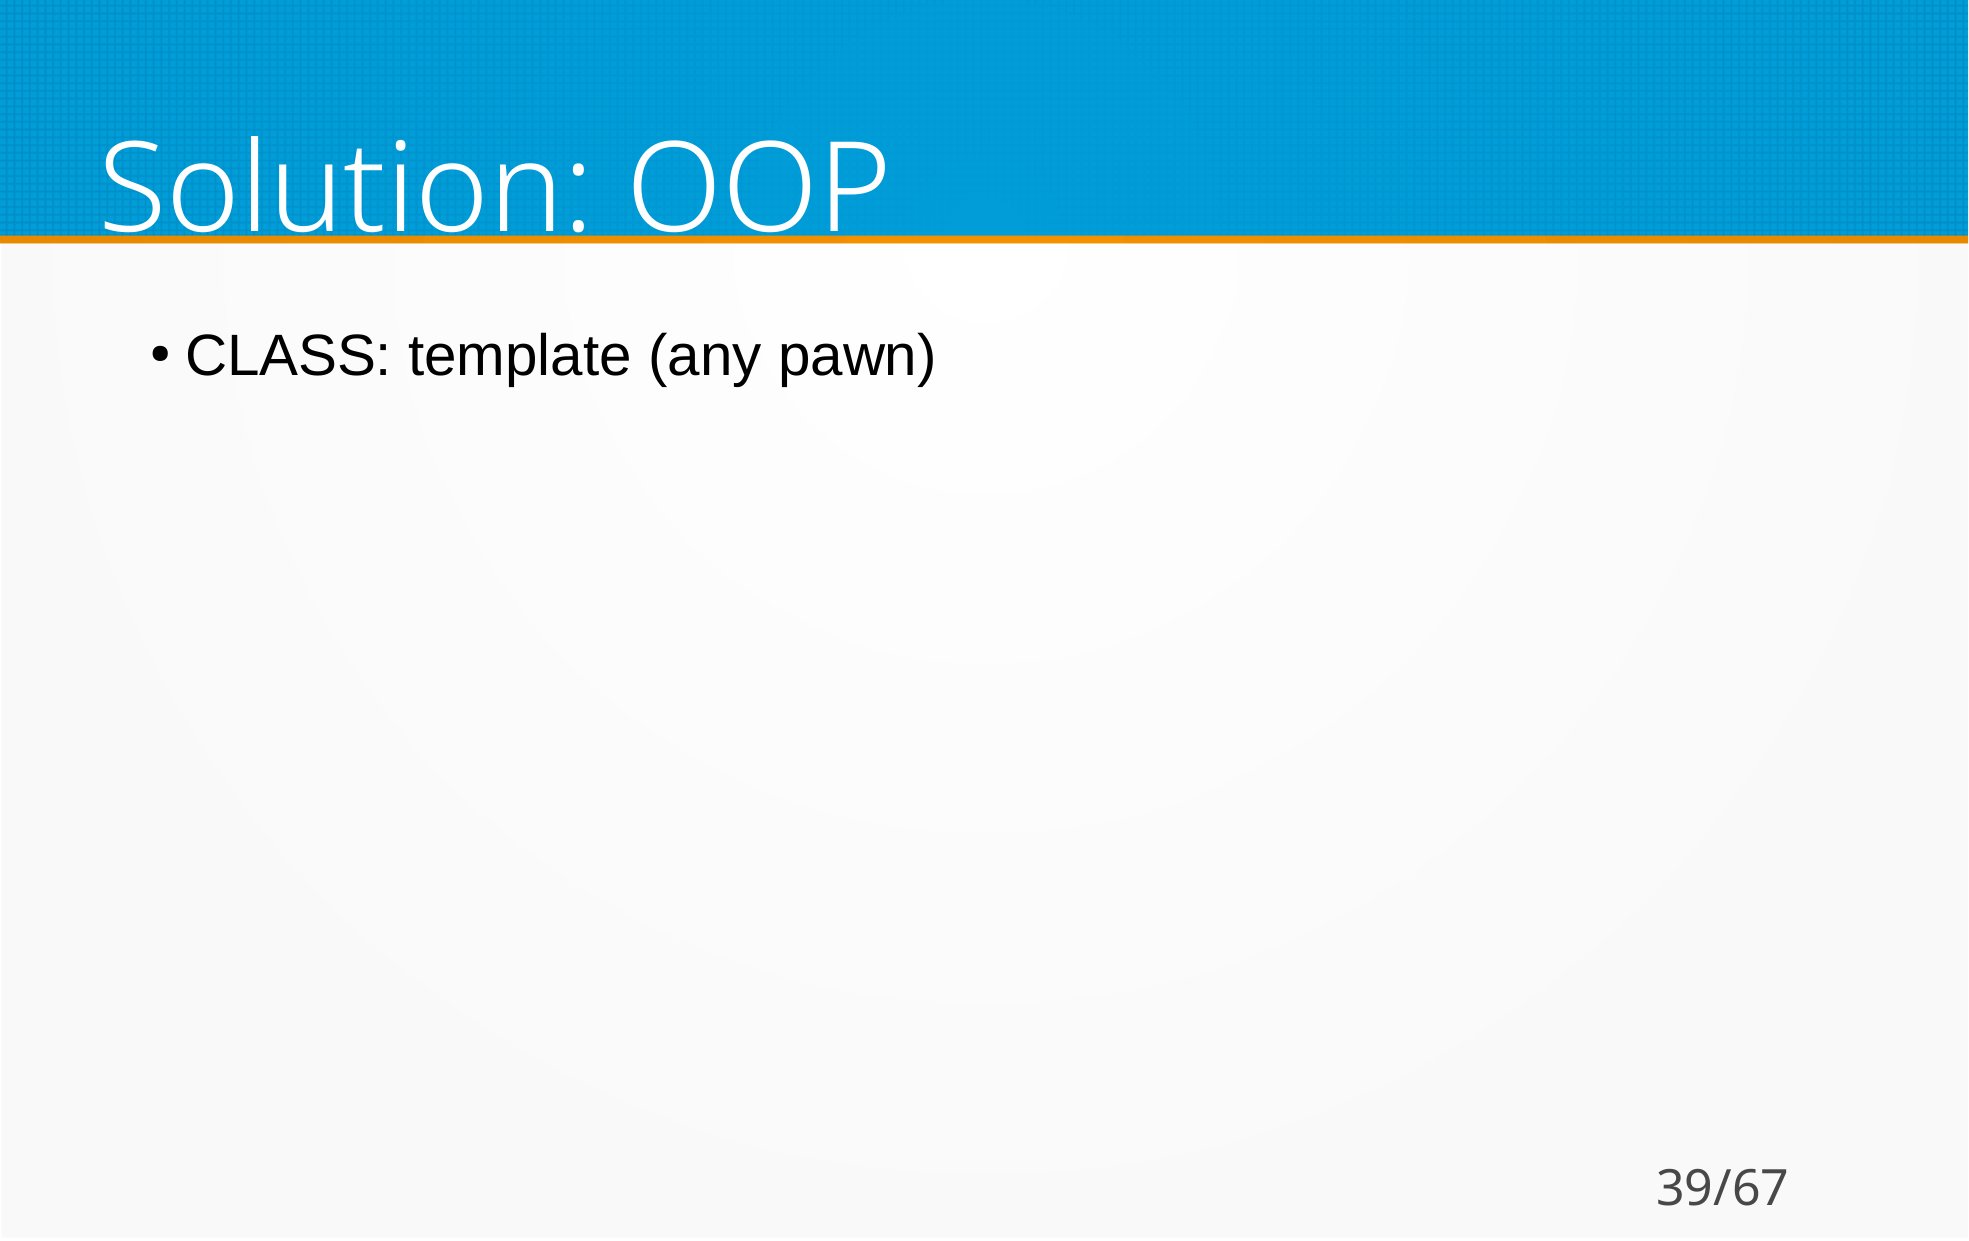

# Solution: OOP
CLASS: template (any pawn)
39